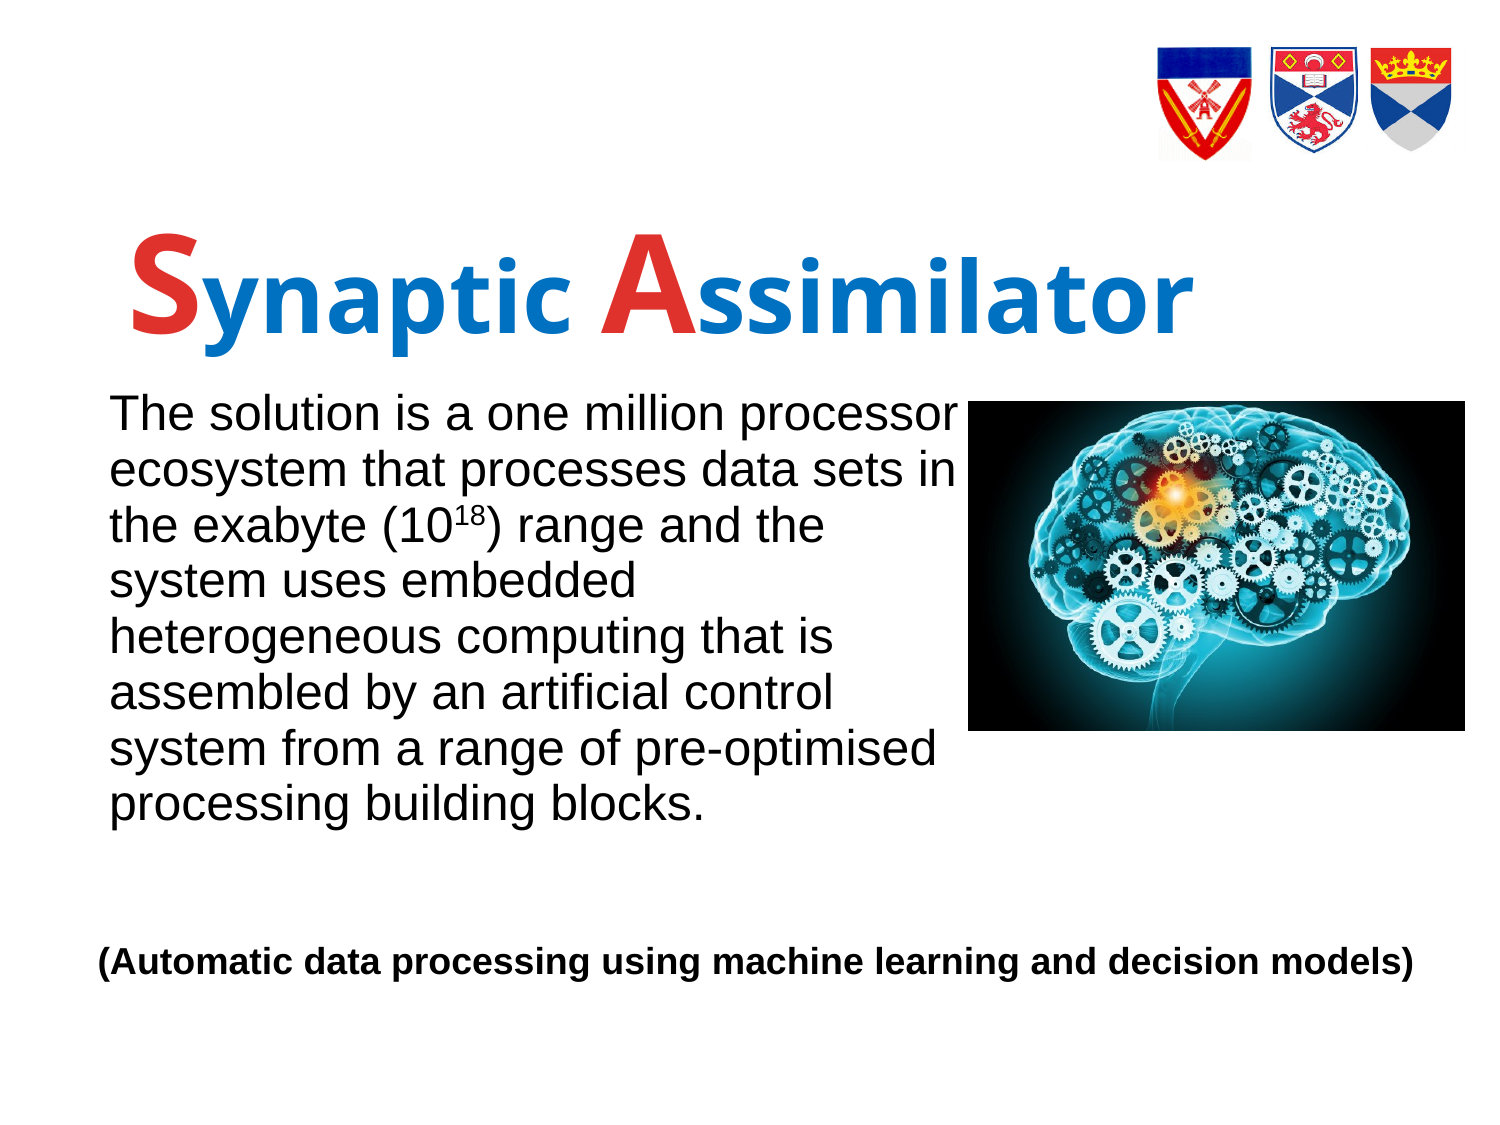

Synaptic Assimilator
The solution is a one million processor ecosystem that processes data sets in the exabyte (1018) range and the system uses embedded heterogeneous computing that is assembled by an artificial control system from a range of pre-optimised processing building blocks.
(Automatic data processing using machine learning and decision models)